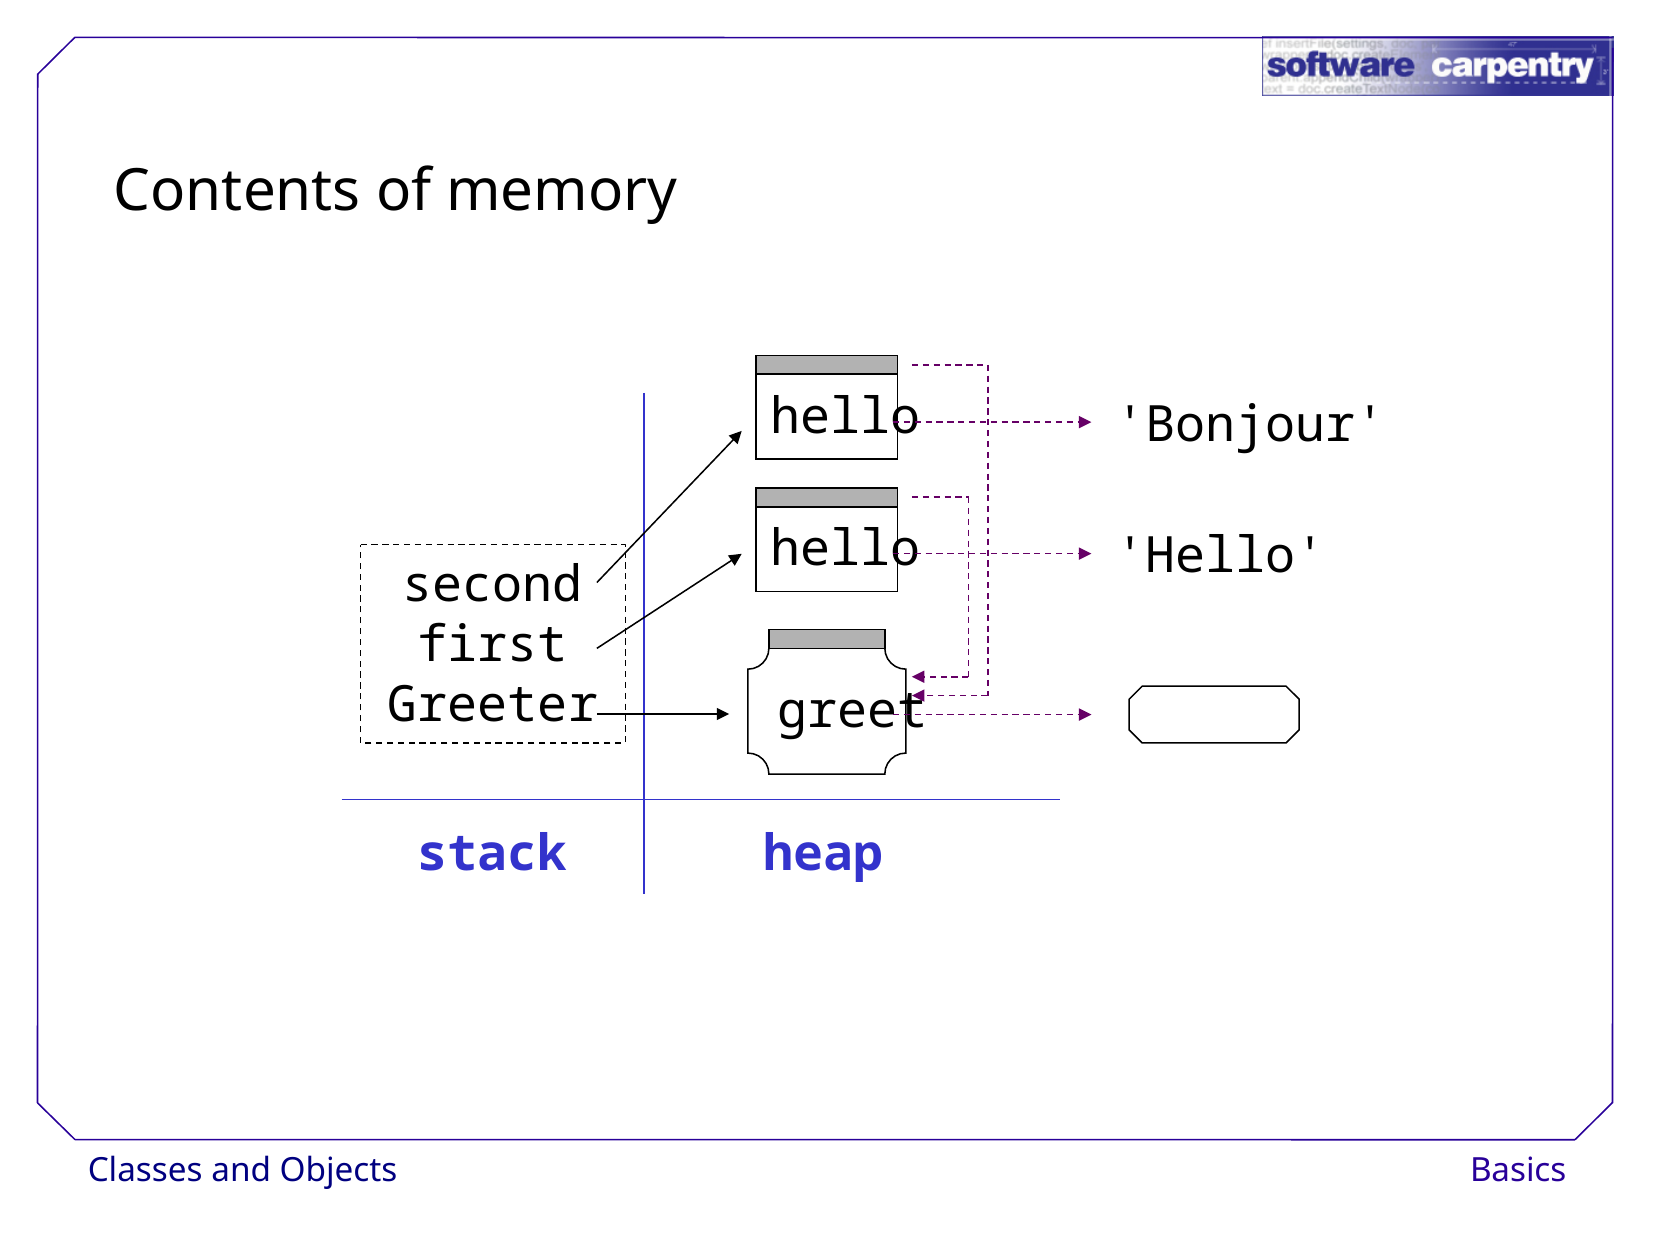

Contents of memory
hello
'Bonjour'
hello
'Hello'
second
first
Greeter
greet
stack
heap